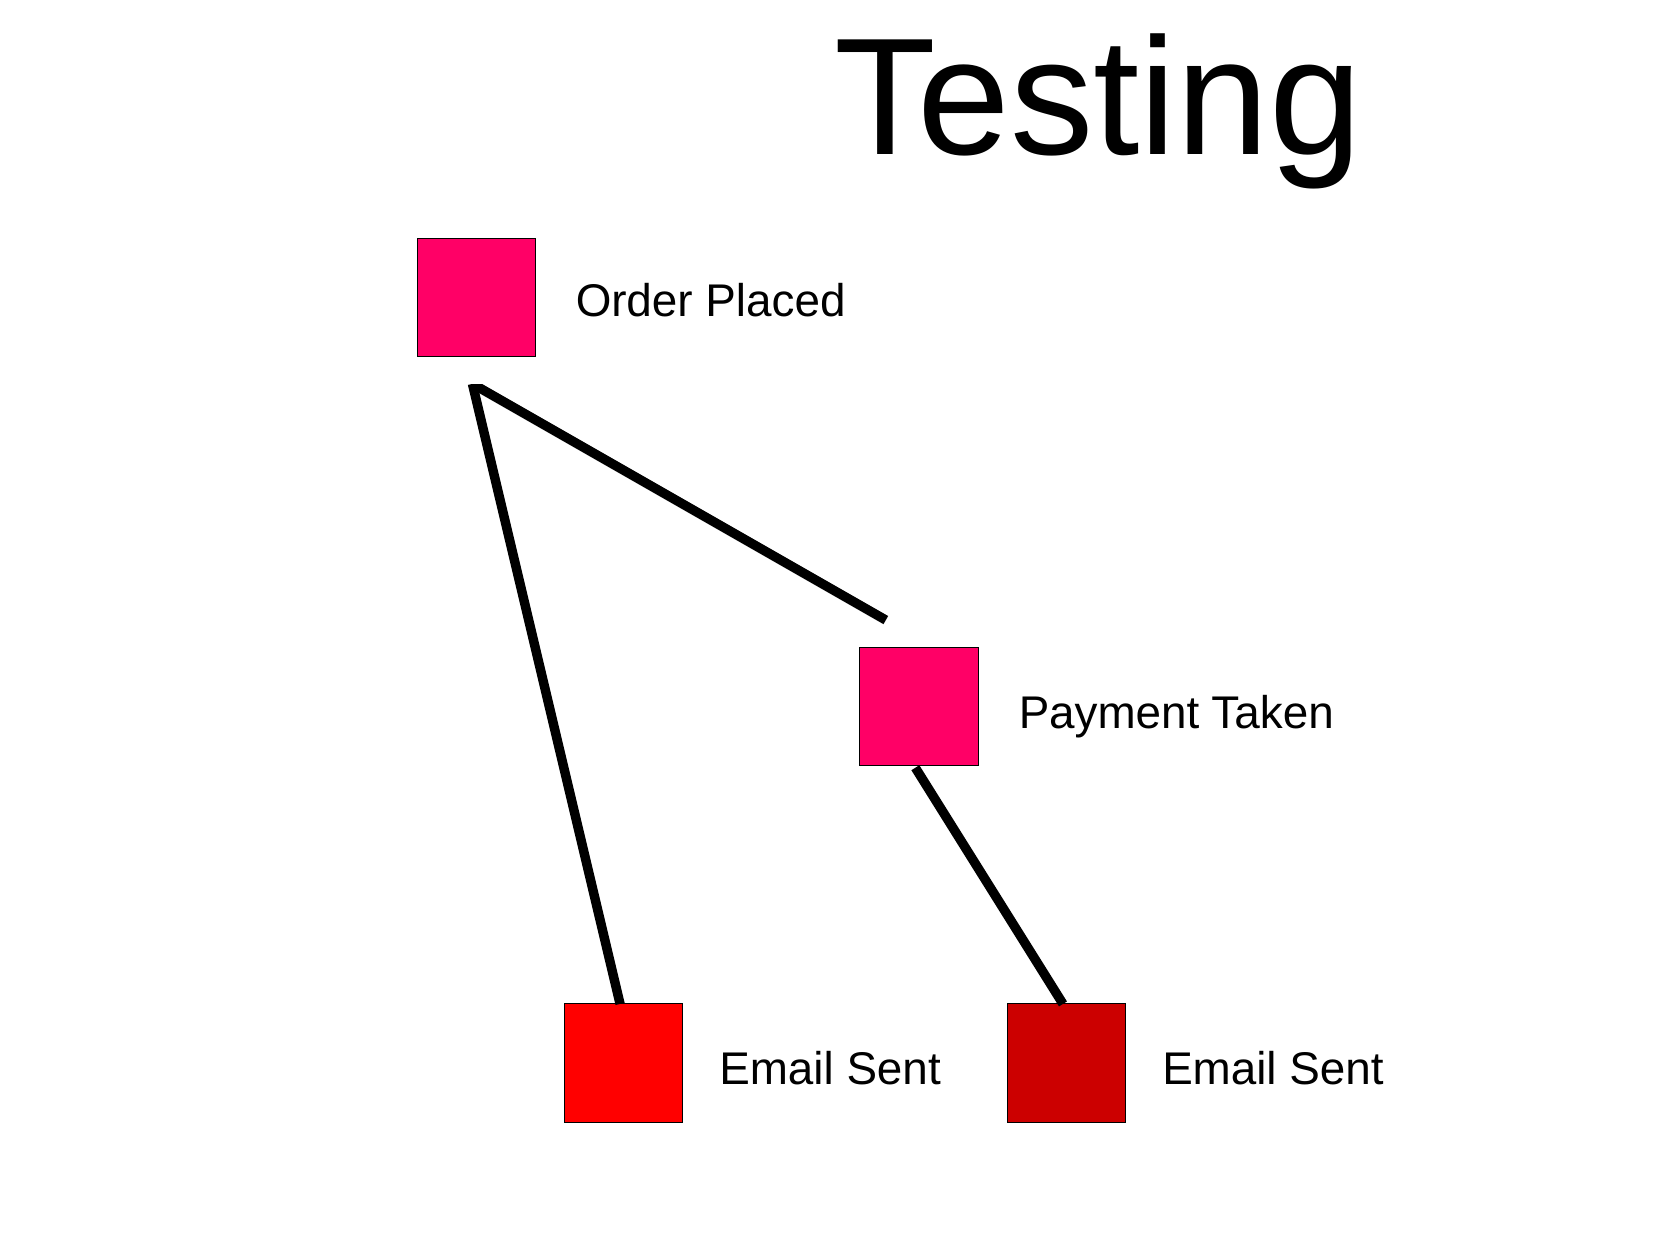

Testing
Order Placed
Order Placed
Payment Taken
Email Sent
Email Sent